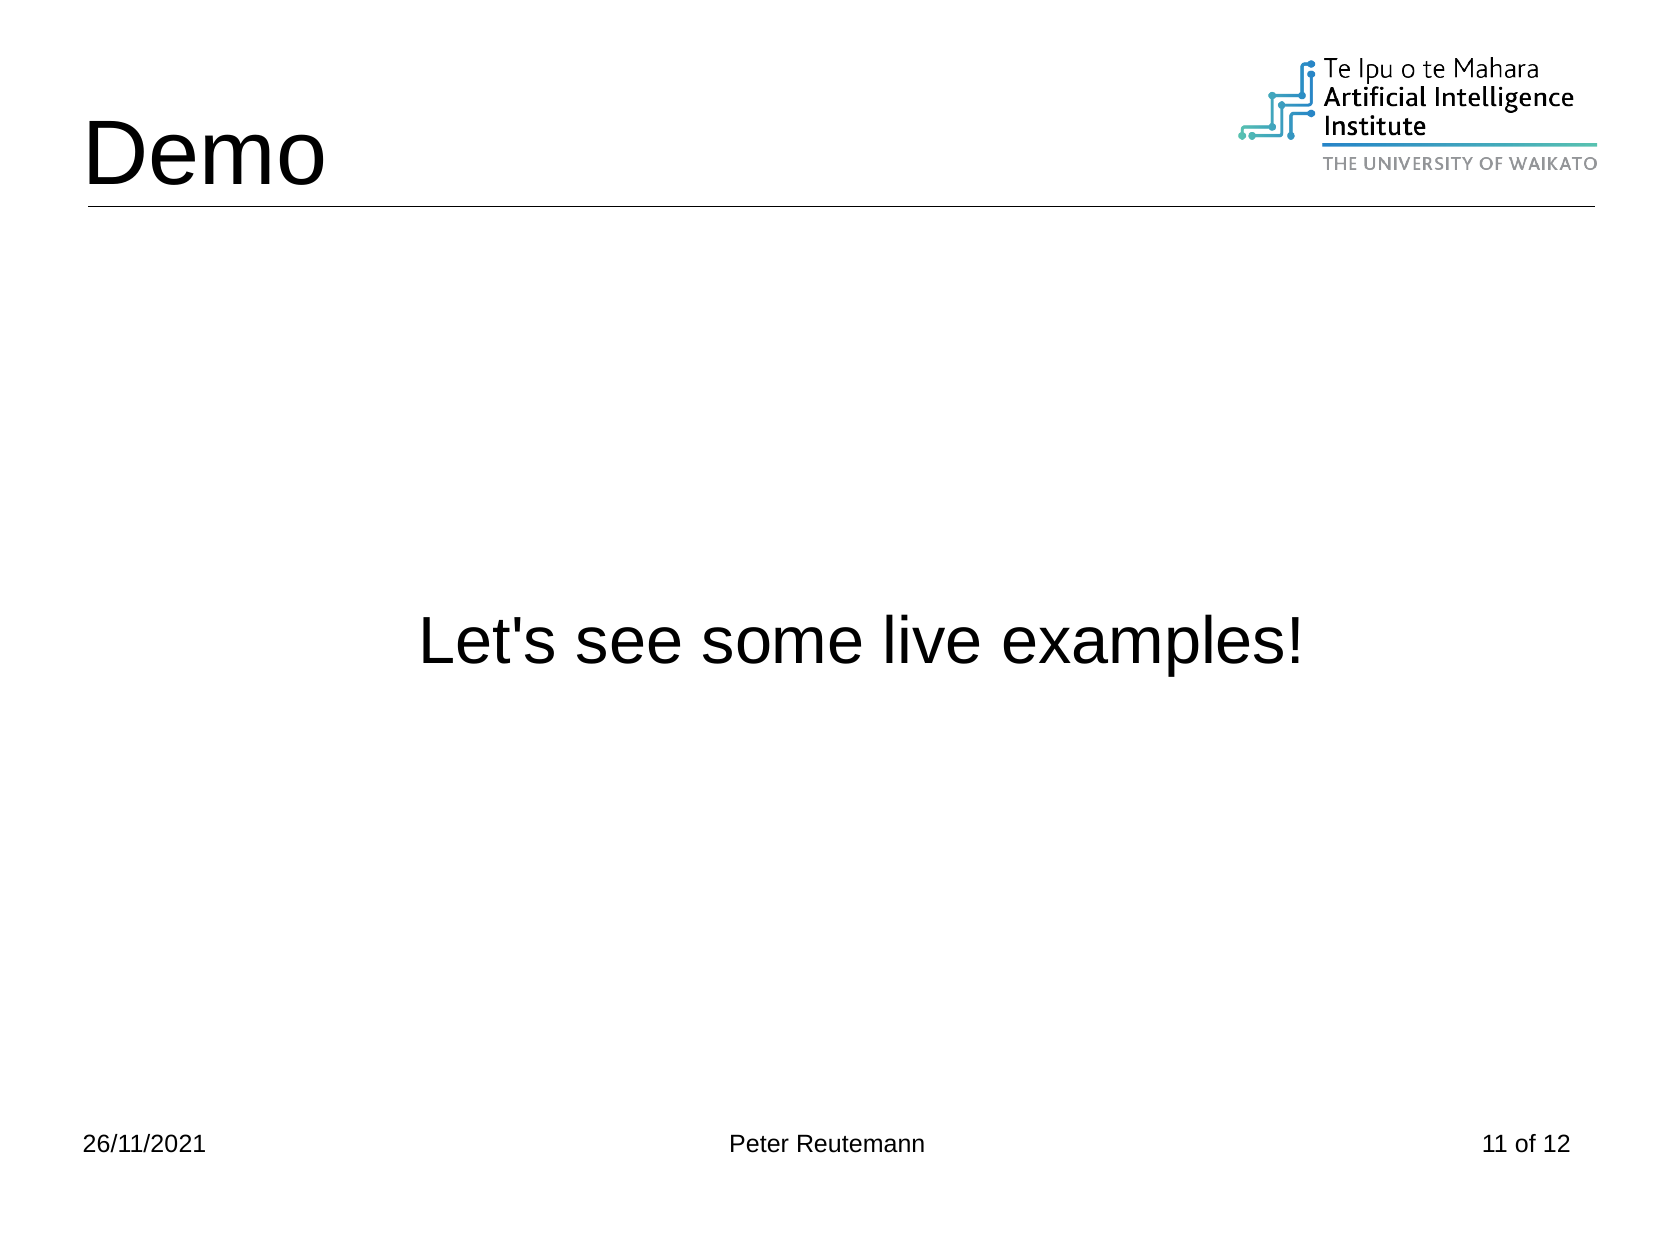

# Demo
Let's see some live examples!
26/11/2021
Peter Reutemann
11